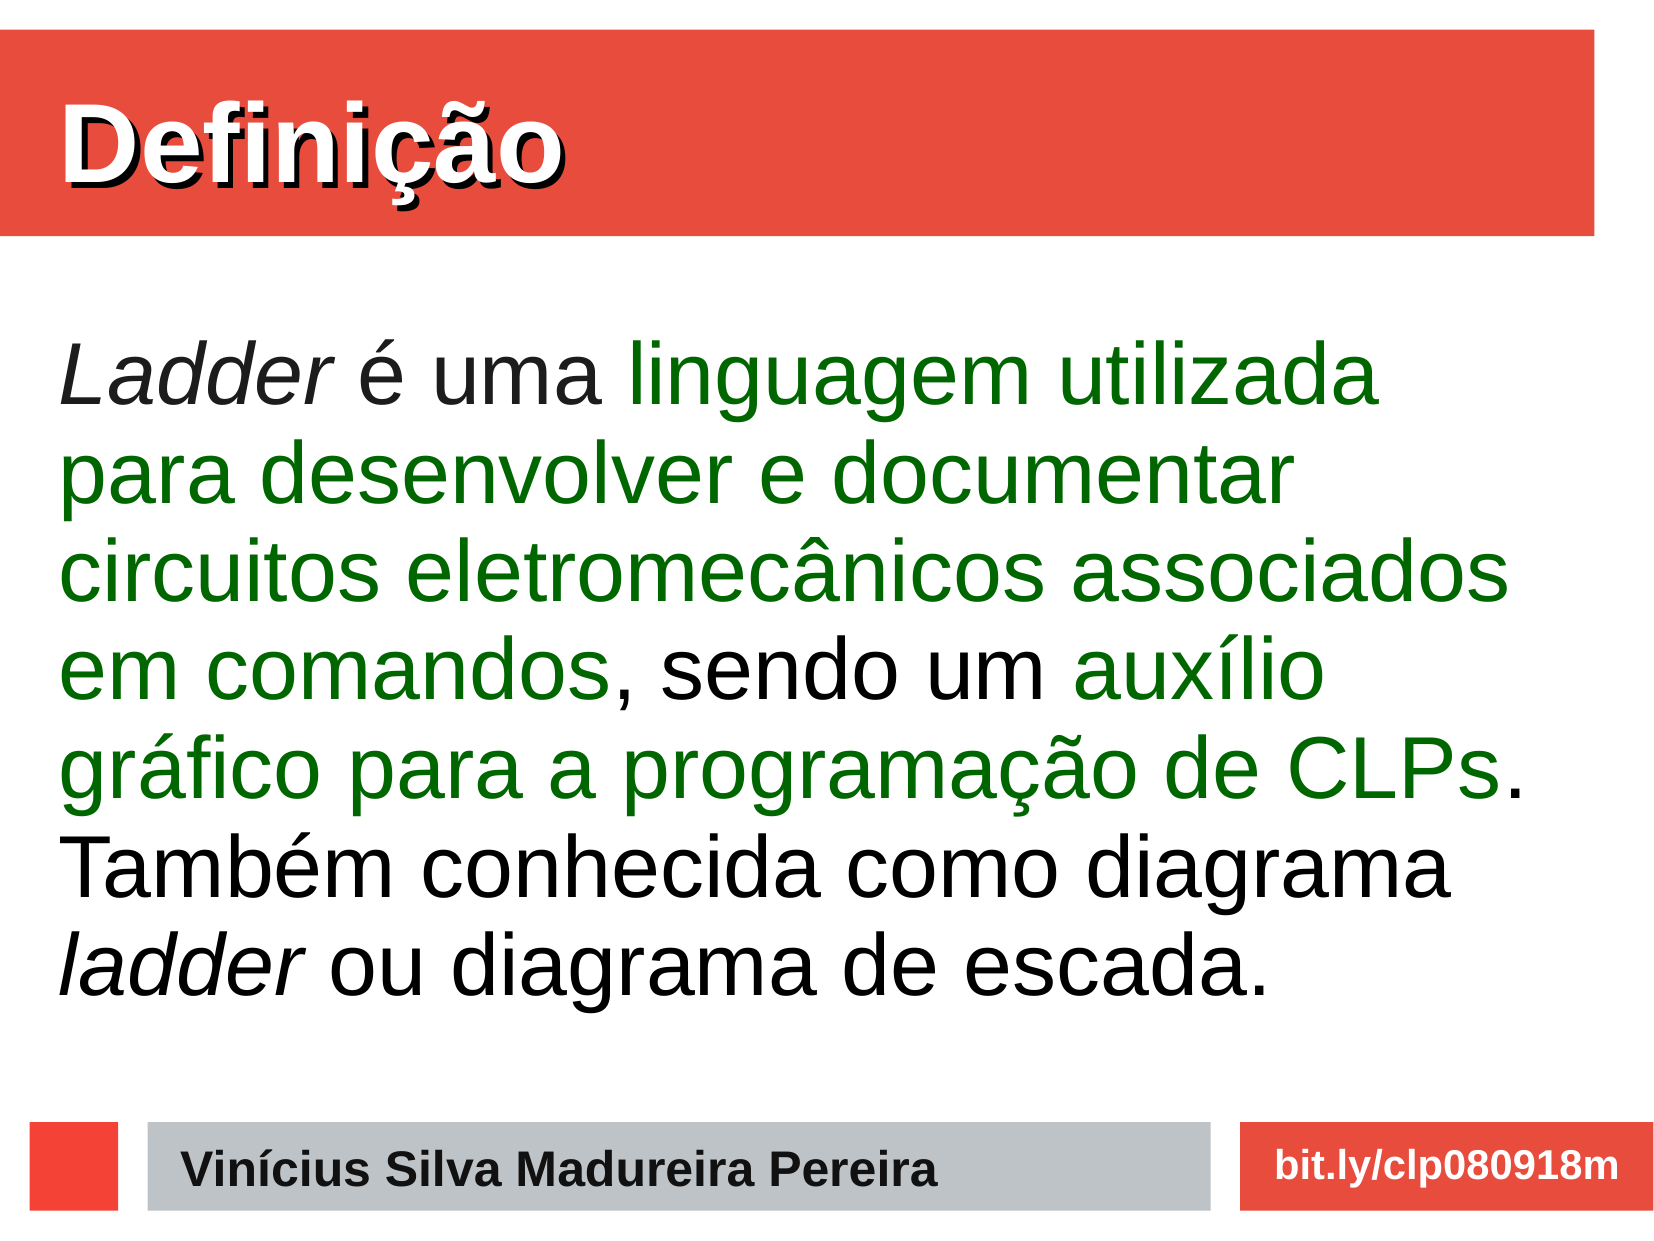

# Definição
Ladder é uma linguagem utilizada para desenvolver e documentar circuitos eletromecânicos associados em comandos, sendo um auxílio gráfico para a programação de CLPs. Também conhecida como diagrama ladder ou diagrama de escada.
Vinícius Silva Madureira Pereira
bit.ly/clp080918m